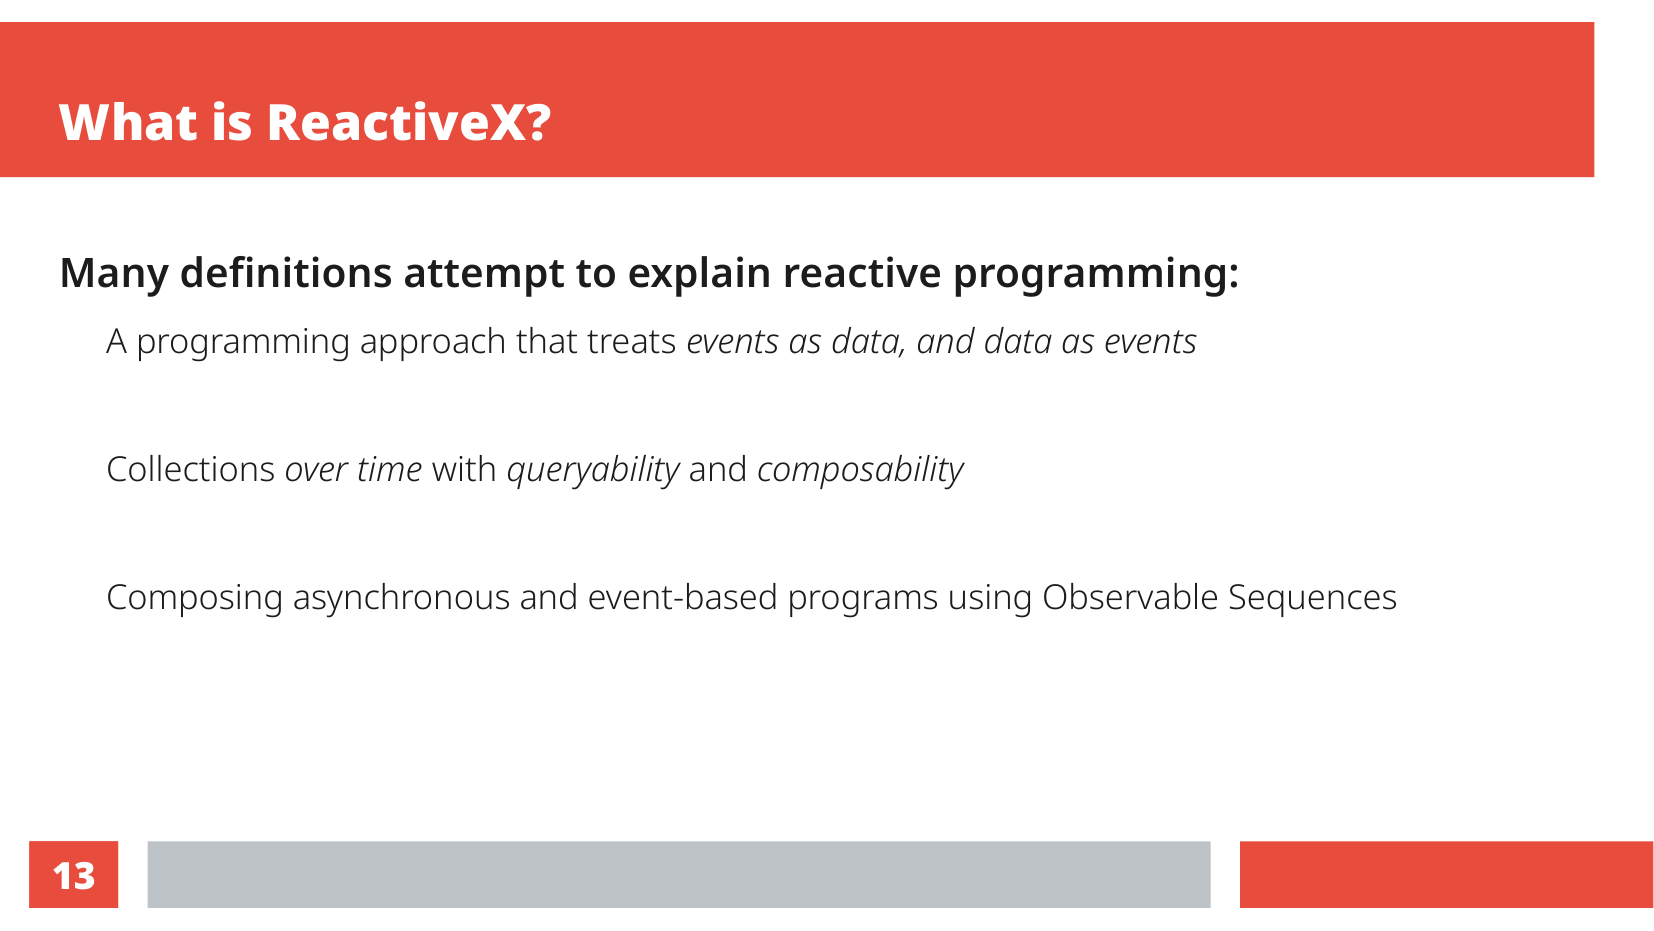

# What is ReactiveX?
Many definitions attempt to explain reactive programming:
A programming approach that treats events as data, and data as events
Collections over time with queryability and composability
Composing asynchronous and event-based programs using Observable Sequences
13